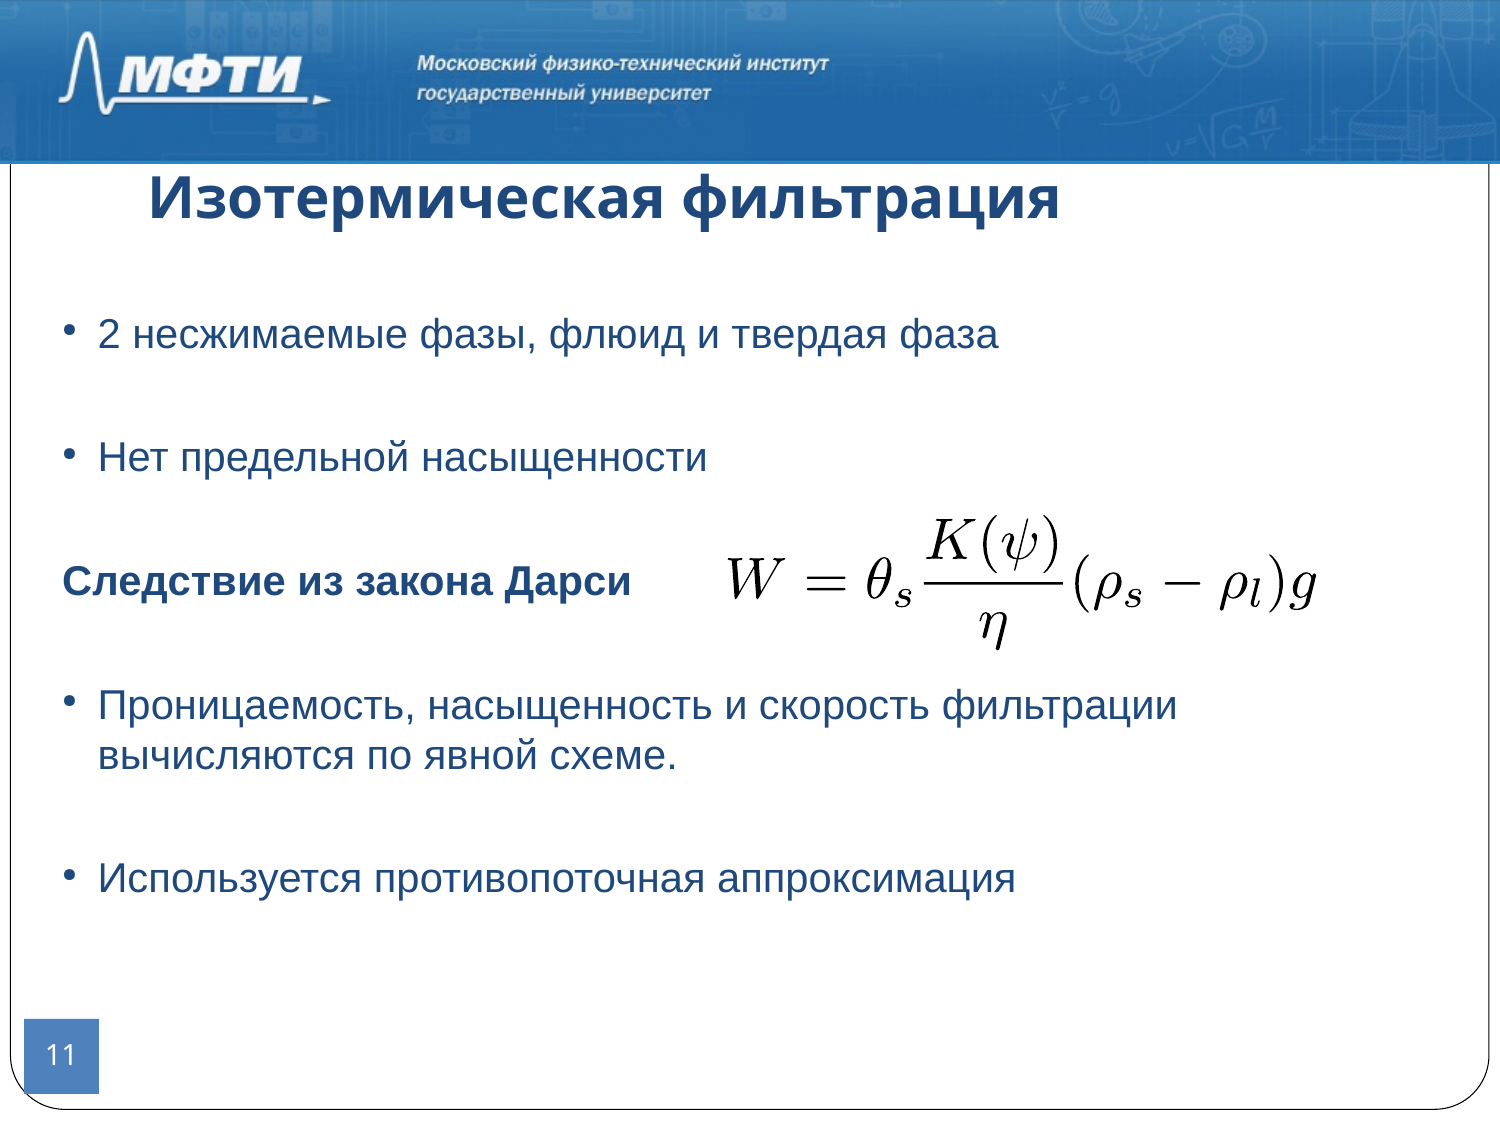

Изотермическая фильтрация
2 несжимаемые фазы, флюид и твердая фаза
Нет предельной насыщенности
Следствие из закона Дарси
Проницаемость, насыщенность и скорость фильтрации вычисляются по явной схеме.
Используется противопоточная аппроксимация